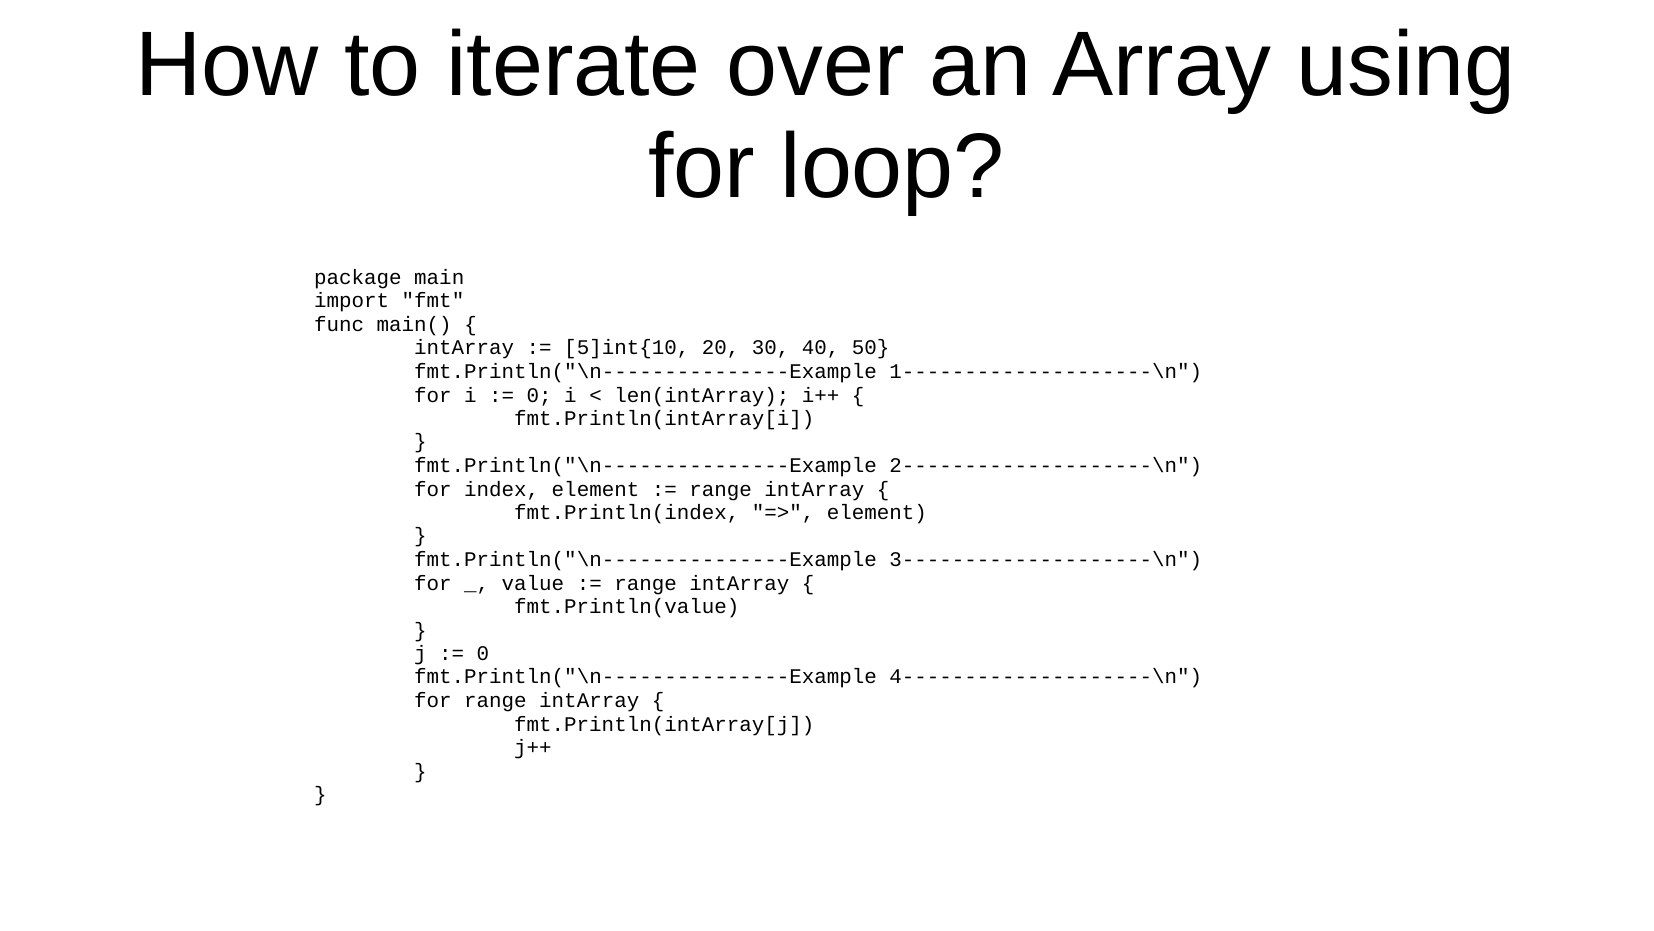

# How to iterate over an Array using for loop?
package main
import "fmt"
func main() {
 intArray := [5]int{10, 20, 30, 40, 50}
 fmt.Println("\n---------------Example 1--------------------\n")
 for i := 0; i < len(intArray); i++ {
 fmt.Println(intArray[i])
 }
 fmt.Println("\n---------------Example 2--------------------\n")
 for index, element := range intArray {
 fmt.Println(index, "=>", element)
 }
 fmt.Println("\n---------------Example 3--------------------\n")
 for _, value := range intArray {
 fmt.Println(value)
 }
 j := 0
 fmt.Println("\n---------------Example 4--------------------\n")
 for range intArray {
 fmt.Println(intArray[j])
 j++
 }
}